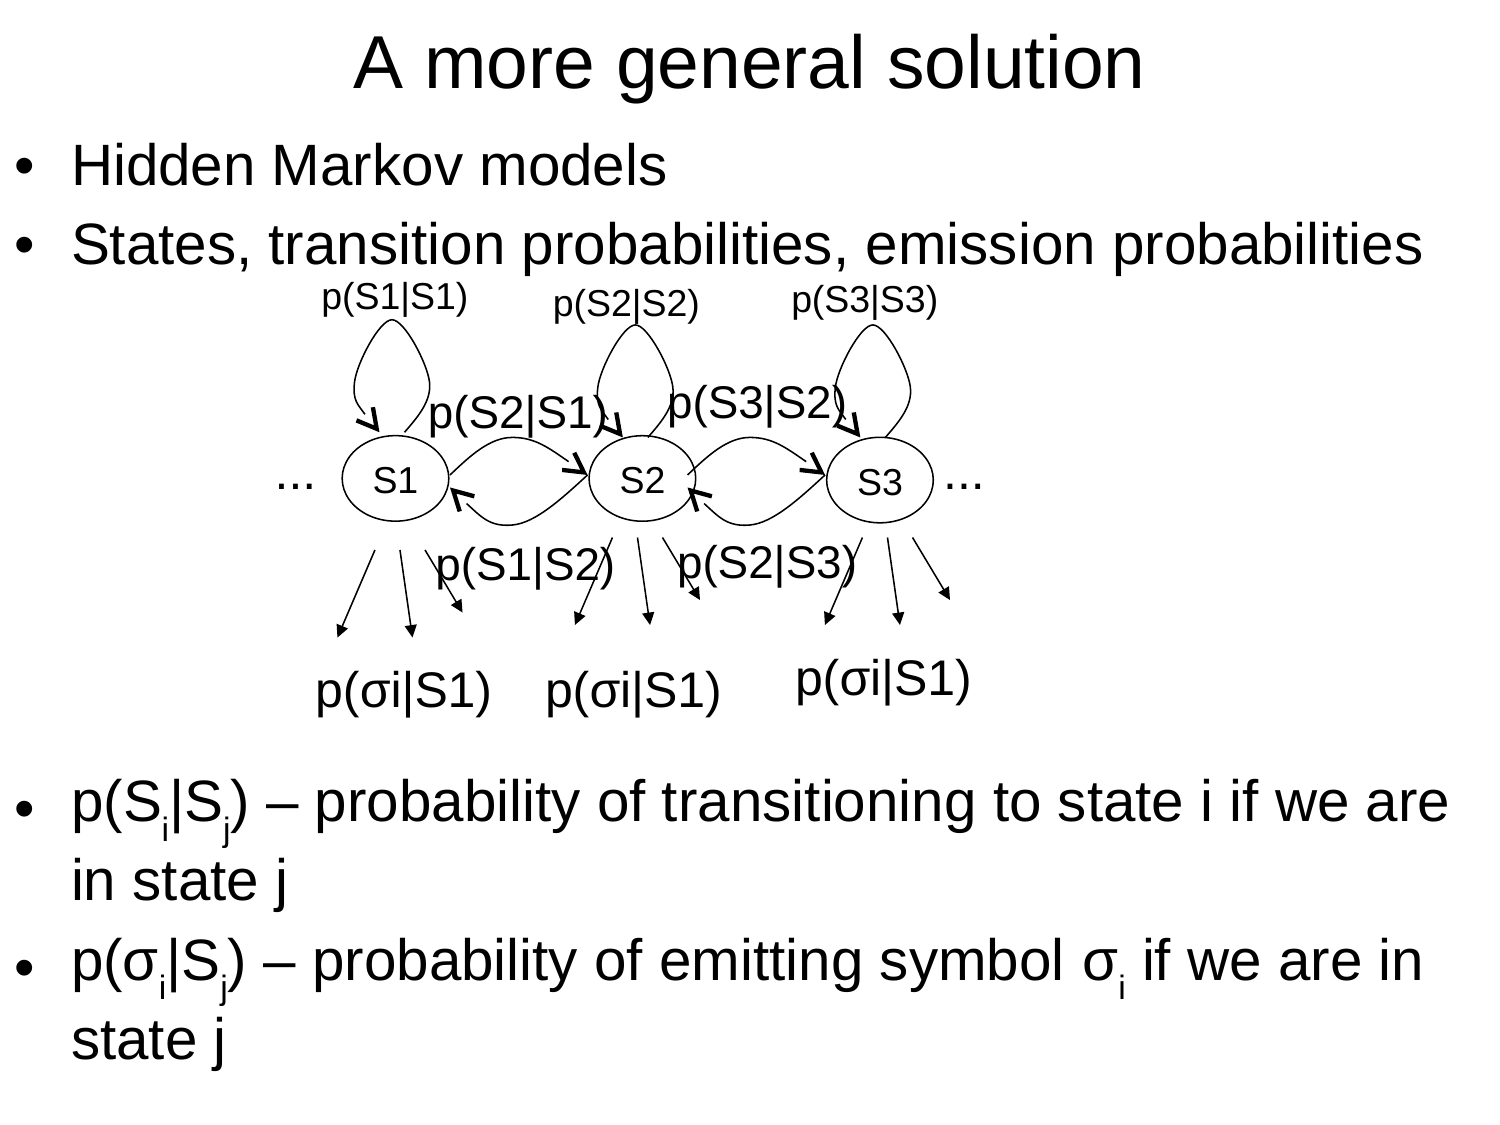

# A more general solution
Hidden Markov models
States, transition probabilities, emission probabilities
p(Si|Sj) – probability of transitioning to state i if we are in state j
p(σi|Sj) – probability of emitting symbol σi if we are in state j
p(S1|S1)
p(S3|S3)
p(S2|S2)
p(S3|S2)
p(S2|S1)
...
...
S1
S2
S3
p(S2|S3)
p(S1|S2)
p(σi|S1)
p(σi|S1)
p(σi|S1)